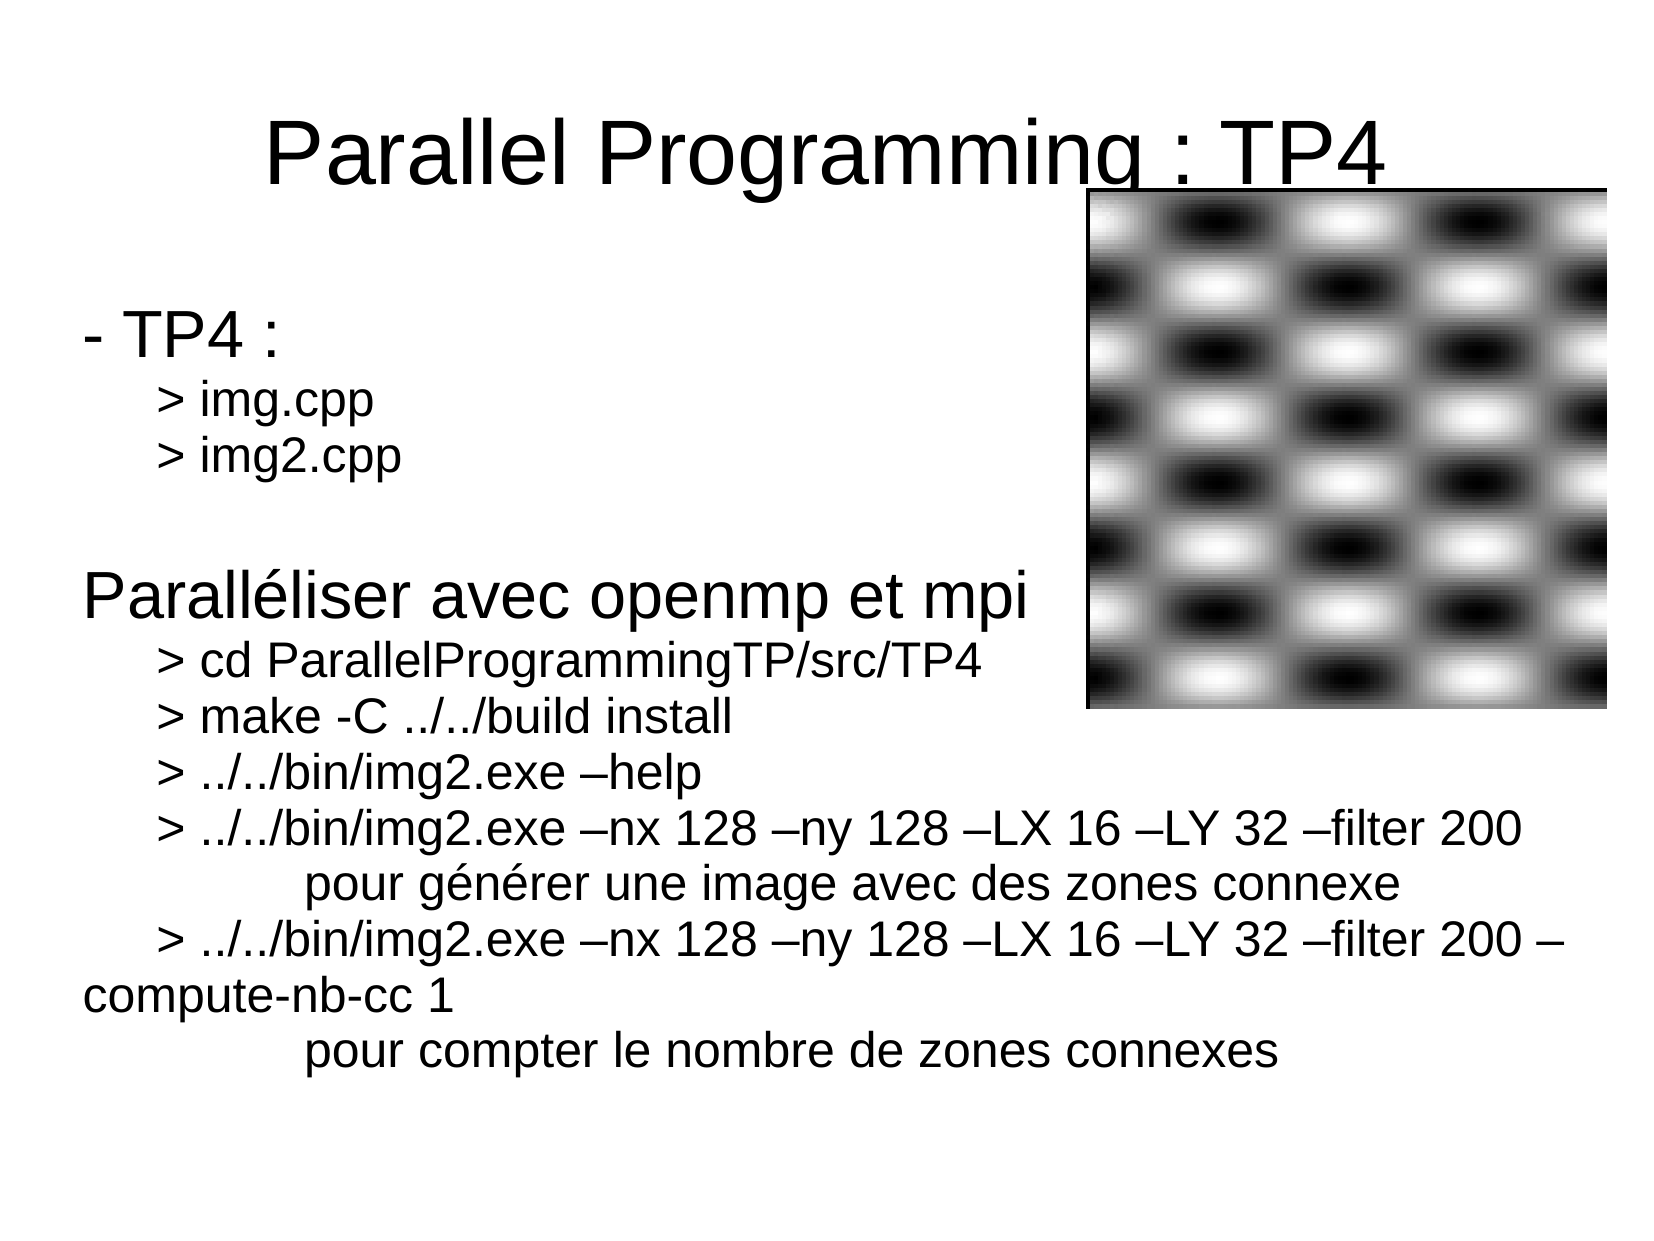

# Parallel Programming : TP4
- TP4 :
	> img.cpp
	> img2.cpp
Paralléliser avec openmp et mpi
	> cd ParallelProgrammingTP/src/TP4
	> make -C ../../build install
	> ../../bin/img2.exe –help
	> ../../bin/img2.exe –nx 128 –ny 128 –LX 16 –LY 32 –filter 200
			pour générer une image avec des zones connexe
	> ../../bin/img2.exe –nx 128 –ny 128 –LX 16 –LY 32 –filter 200 –compute-nb-cc 1
			pour compter le nombre de zones connexes